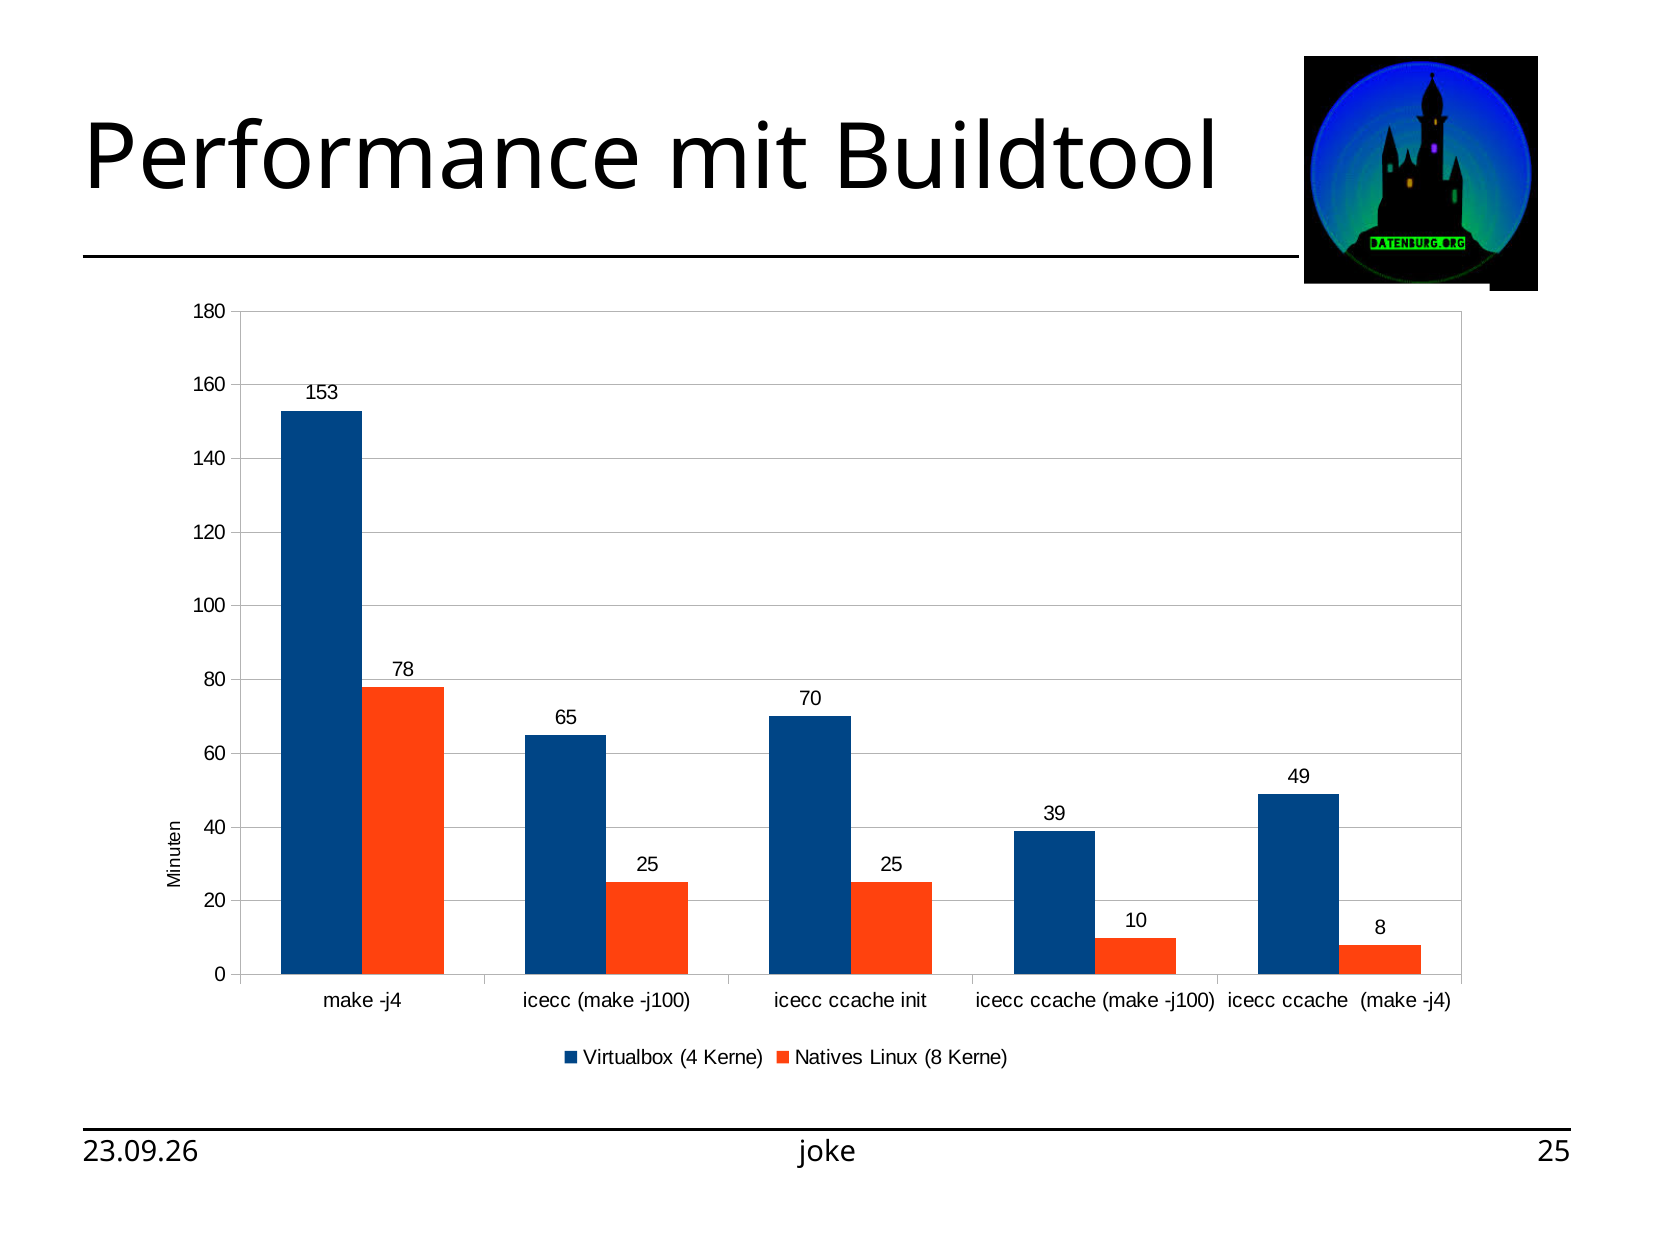

# Performance mit Buildtool
### Chart
| Category | Virtualbox (4 Kerne) | Natives Linux (8 Kerne) |
|---|---|---|
| make -j4 | 153.0 | 78.0 |
| icecc (make -j100) | 65.0 | 25.0 |
| icecc ccache init | 70.0 | 25.0 |
| icecc ccache (make -j100) | 39.0 | 10.0 |
| icecc ccache (make -j4) | 49.0 | 8.0 |
Chrissi^
25